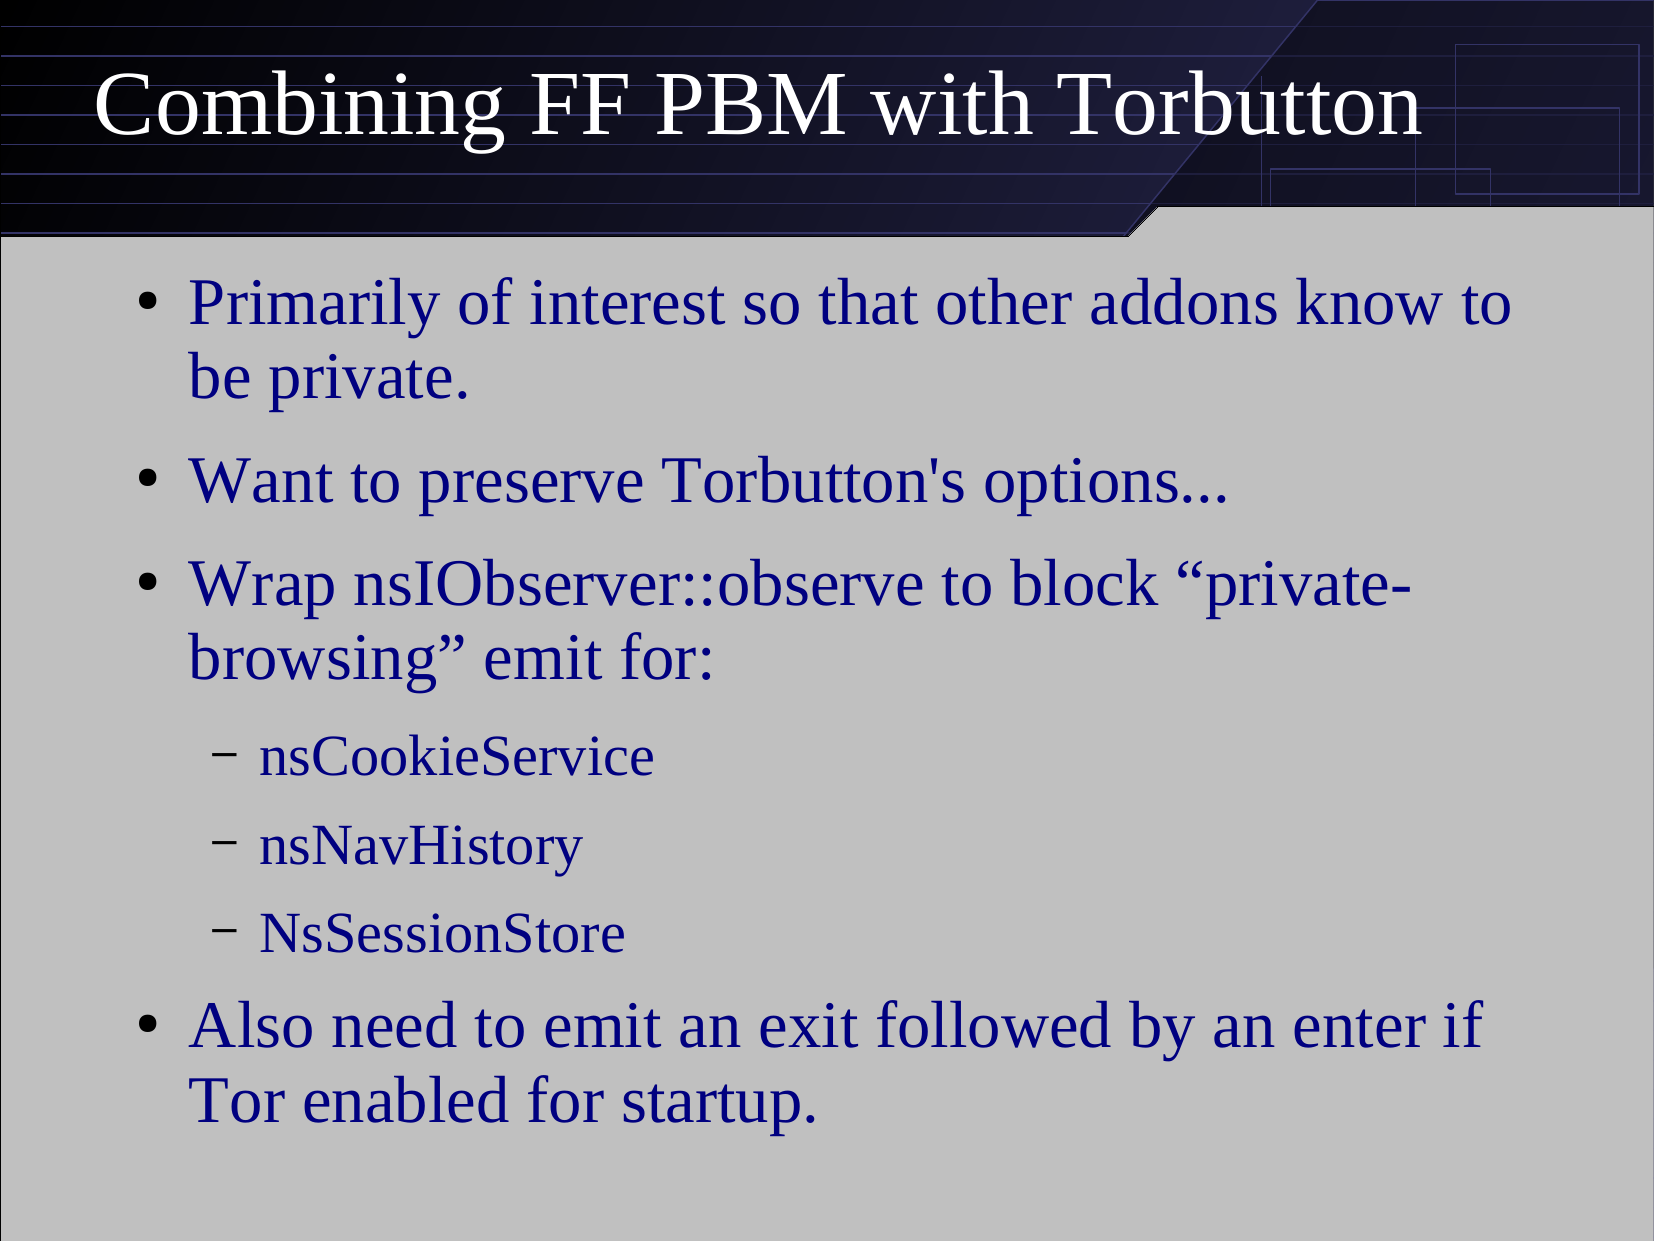

# Combining FF PBM with Torbutton
Primarily of interest so that other addons know to be private.
Want to preserve Torbutton's options...
Wrap nsIObserver::observe to block “private-browsing” emit for:
nsCookieService
nsNavHistory
NsSessionStore
Also need to emit an exit followed by an enter if Tor enabled for startup.